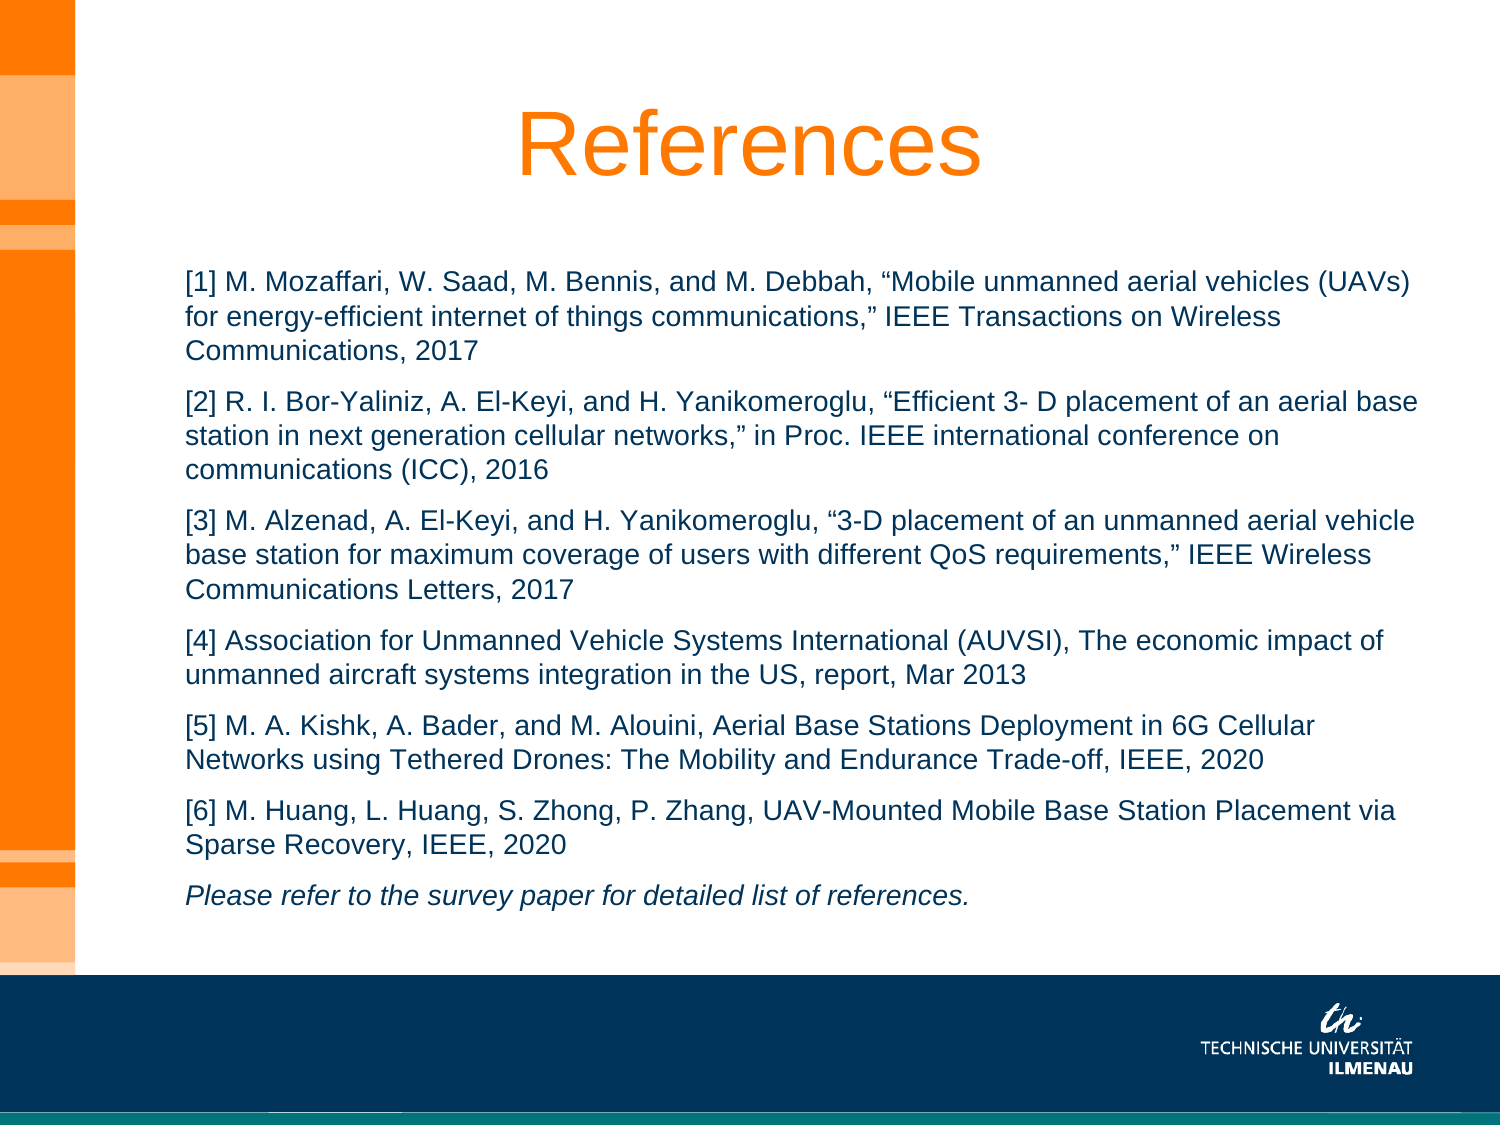

# References
[1] M. Mozaffari, W. Saad, M. Bennis, and M. Debbah, “Mobile unmanned aerial vehicles (UAVs) for energy-efficient internet of things communications,” IEEE Transactions on Wireless Communications, 2017
[2] R. I. Bor-Yaliniz, A. El-Keyi, and H. Yanikomeroglu, “Efficient 3- D placement of an aerial base station in next generation cellular networks,” in Proc. IEEE international conference on communications (ICC), 2016
[3] M. Alzenad, A. El-Keyi, and H. Yanikomeroglu, “3-D placement of an unmanned aerial vehicle base station for maximum coverage of users with different QoS requirements,” IEEE Wireless Communications Letters, 2017
[4] Association for Unmanned Vehicle Systems International (AUVSI), The economic impact of unmanned aircraft systems integration in the US, report, Mar 2013
[5] M. A. Kishk, A. Bader, and M. Alouini, Aerial Base Stations Deployment in 6G Cellular Networks using Tethered Drones: The Mobility and Endurance Trade-off, IEEE, 2020
[6] M. Huang, L. Huang, S. Zhong, P. Zhang, UAV-Mounted Mobile Base Station Placement via Sparse Recovery, IEEE, 2020
Please refer to the survey paper for detailed list of references.